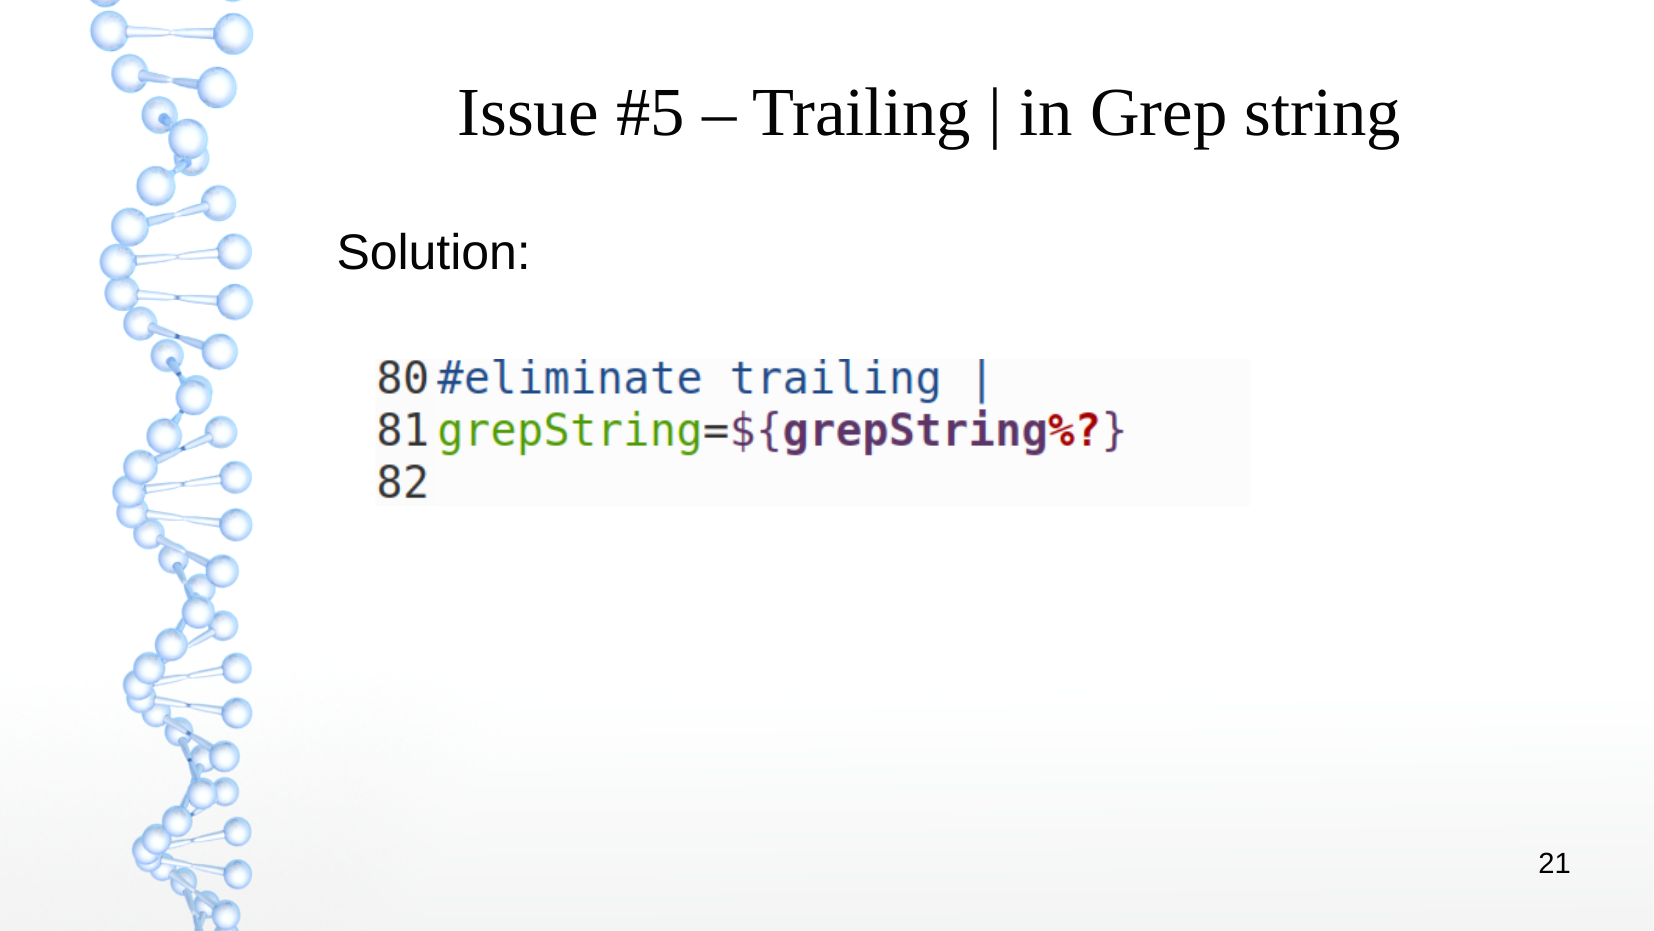

# Issue #5 – Trailing | in Grep string
Solution:
21